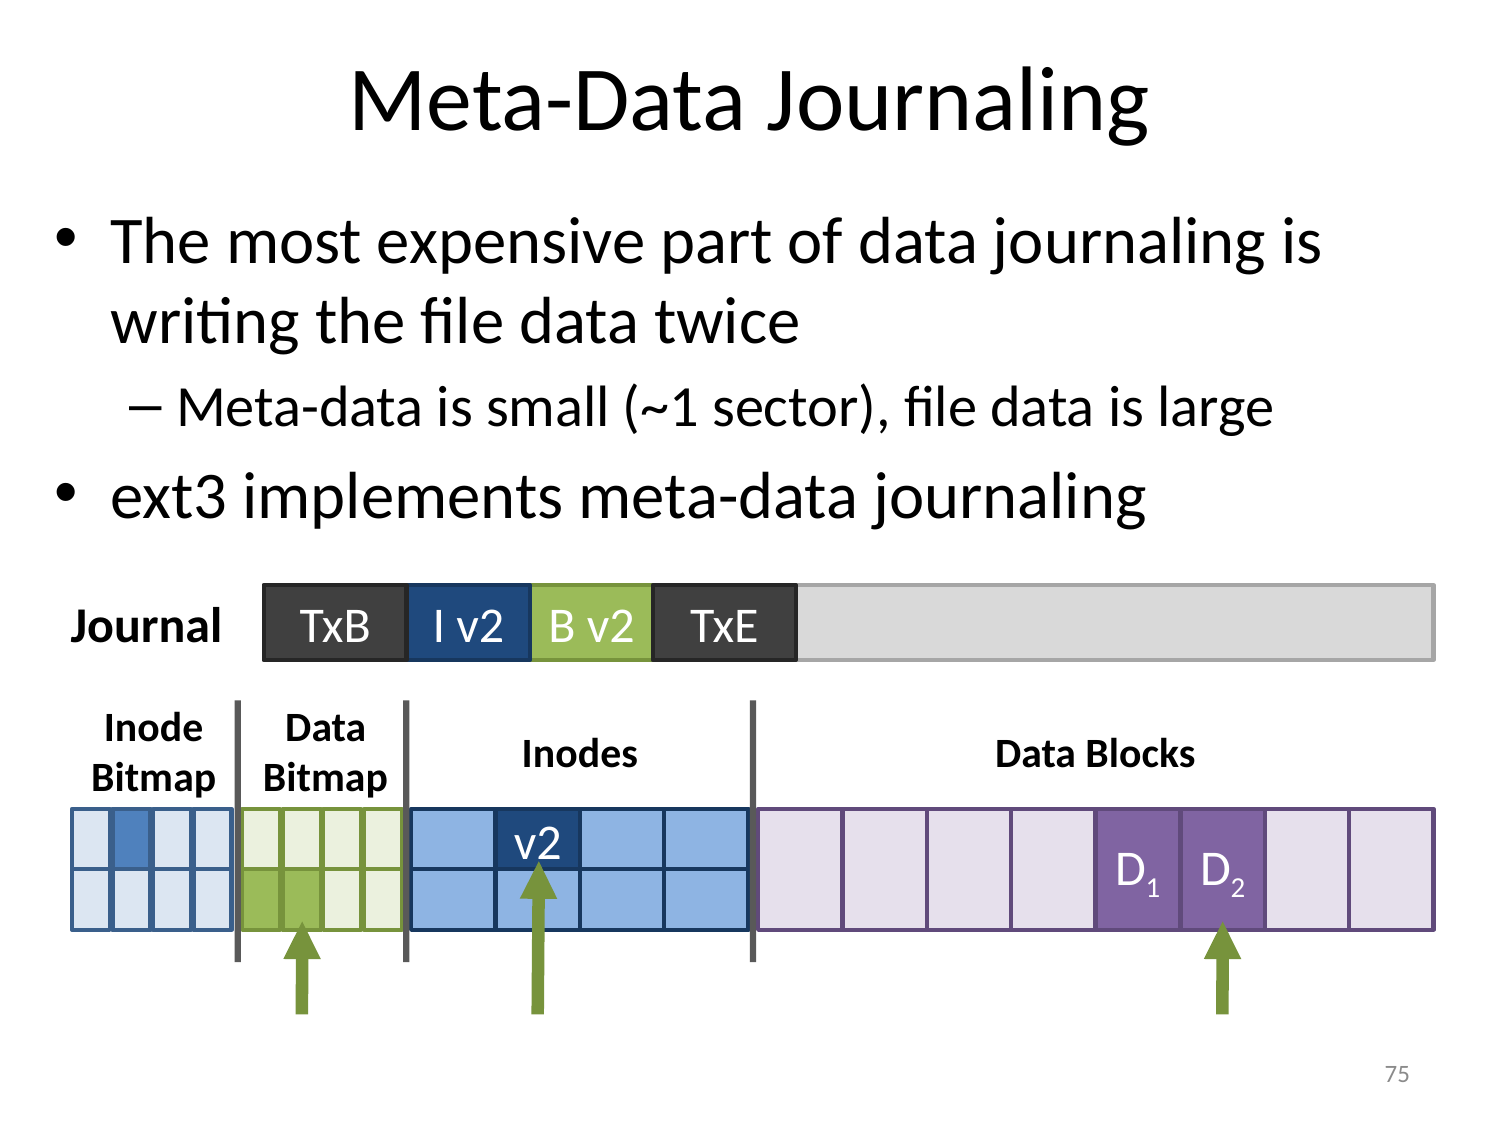

# Meta-Data Journaling
The most expensive part of data journaling is writing the file data twice
Meta-data is small (~1 sector), file data is large
ext3 implements meta-data journaling
Journal
TxB
I v2
B v2
TxE
Inode
Bitmap
Data
Bitmap
Inodes
Data Blocks
v1
D1
v2
D2